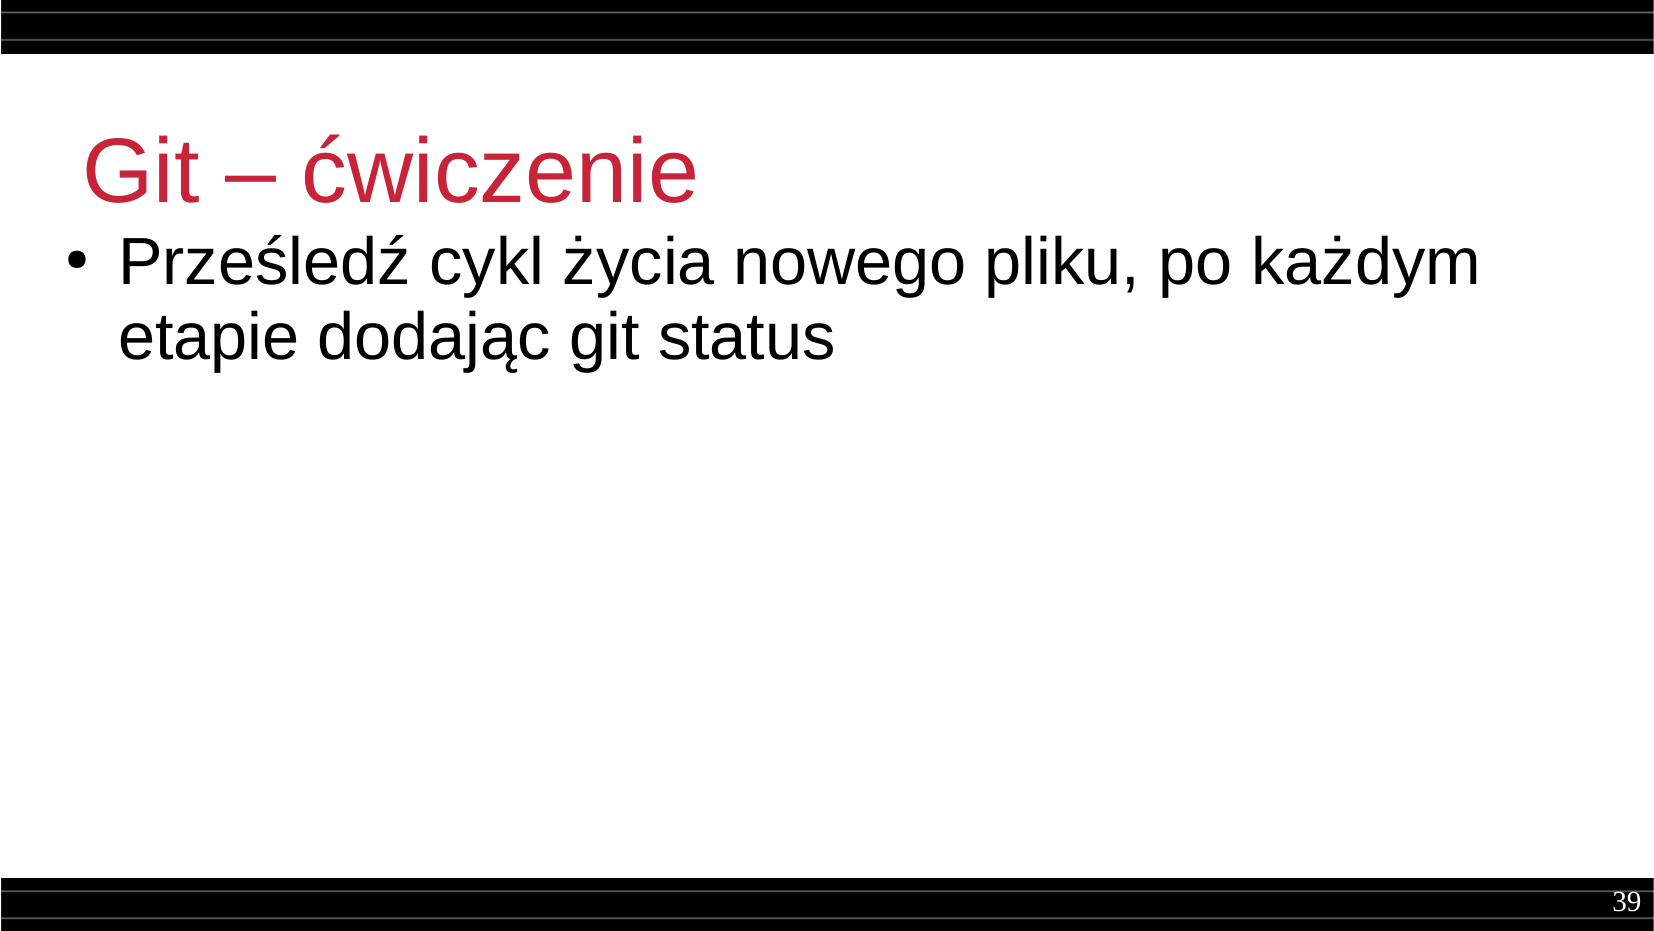

# Git – ćwiczenie
Prześledź cykl życia nowego pliku, po każdym etapie dodając git status